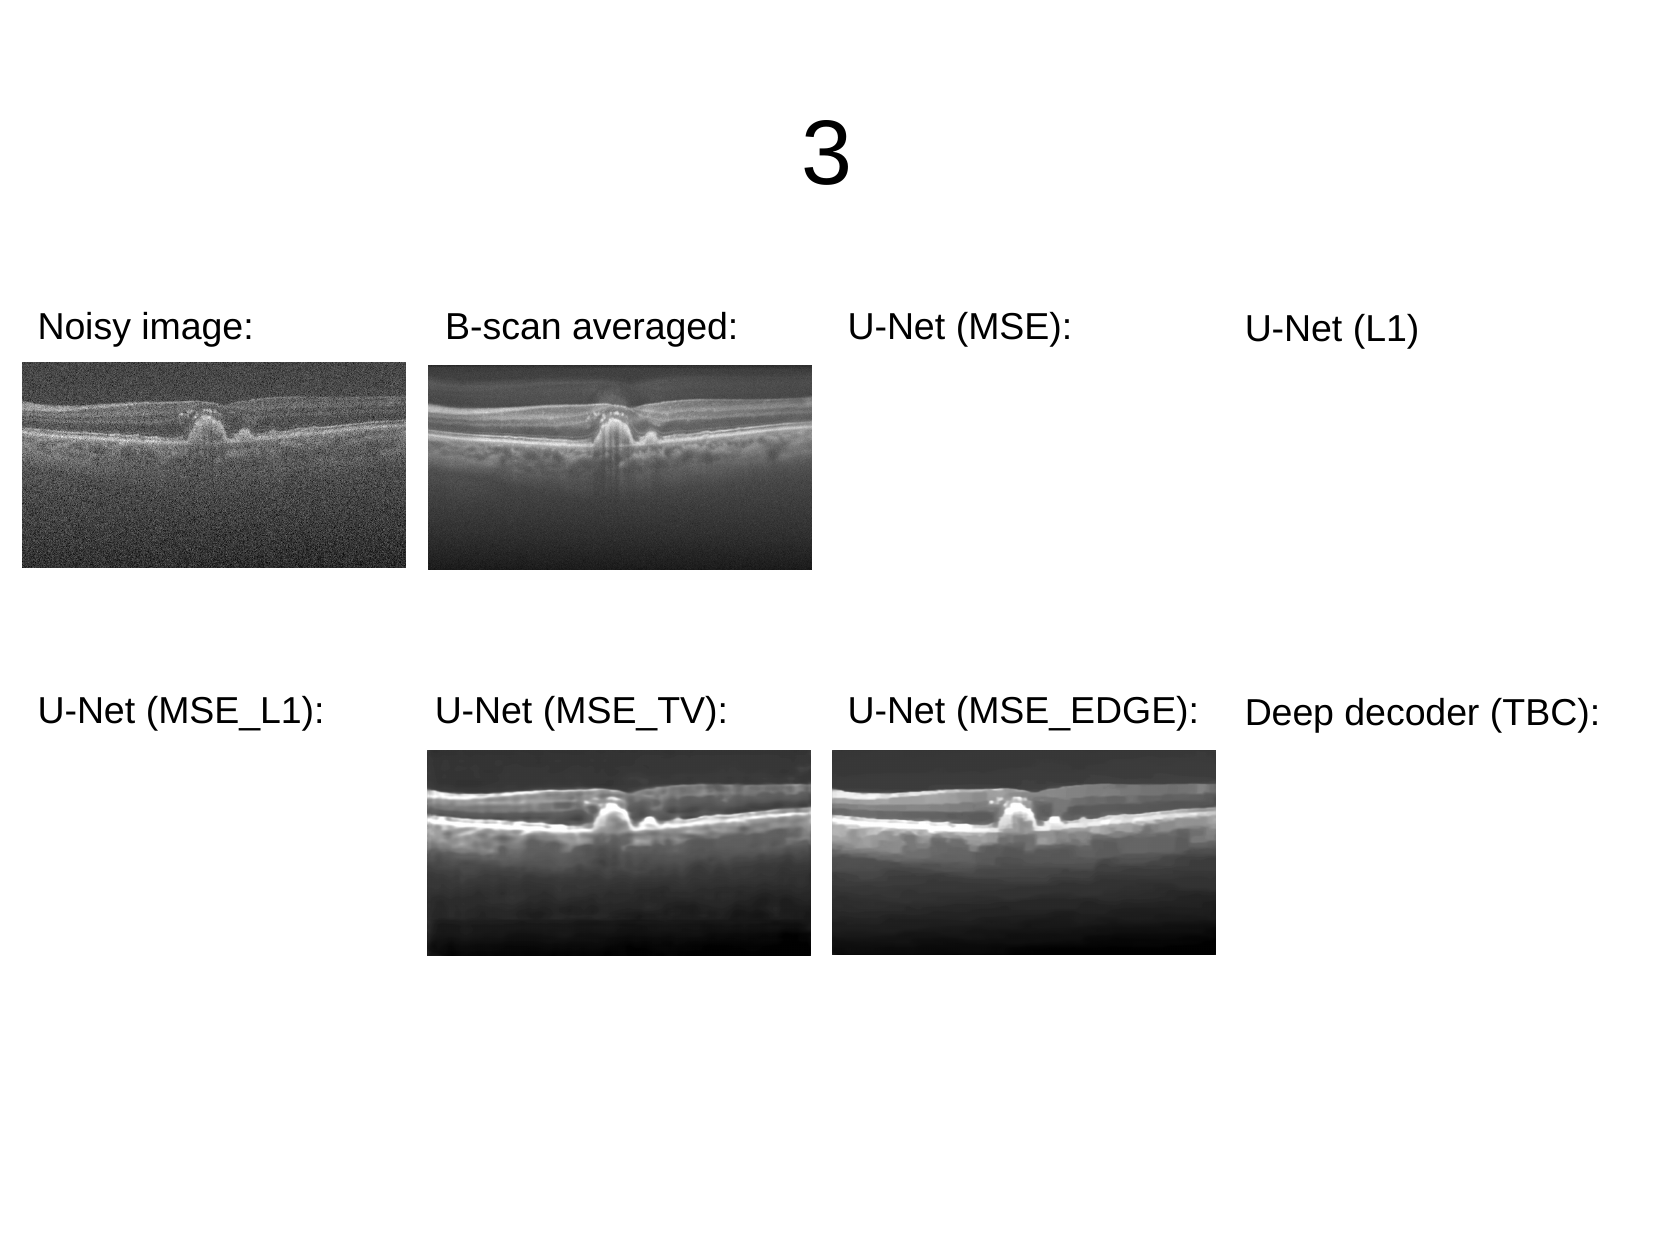

# 3
Noisy image:
 B-scan averaged:
U-Net (MSE):
U-Net (L1)
U-Net (MSE_L1):
U-Net (MSE_TV):
U-Net (MSE_EDGE):
Deep decoder (TBC):